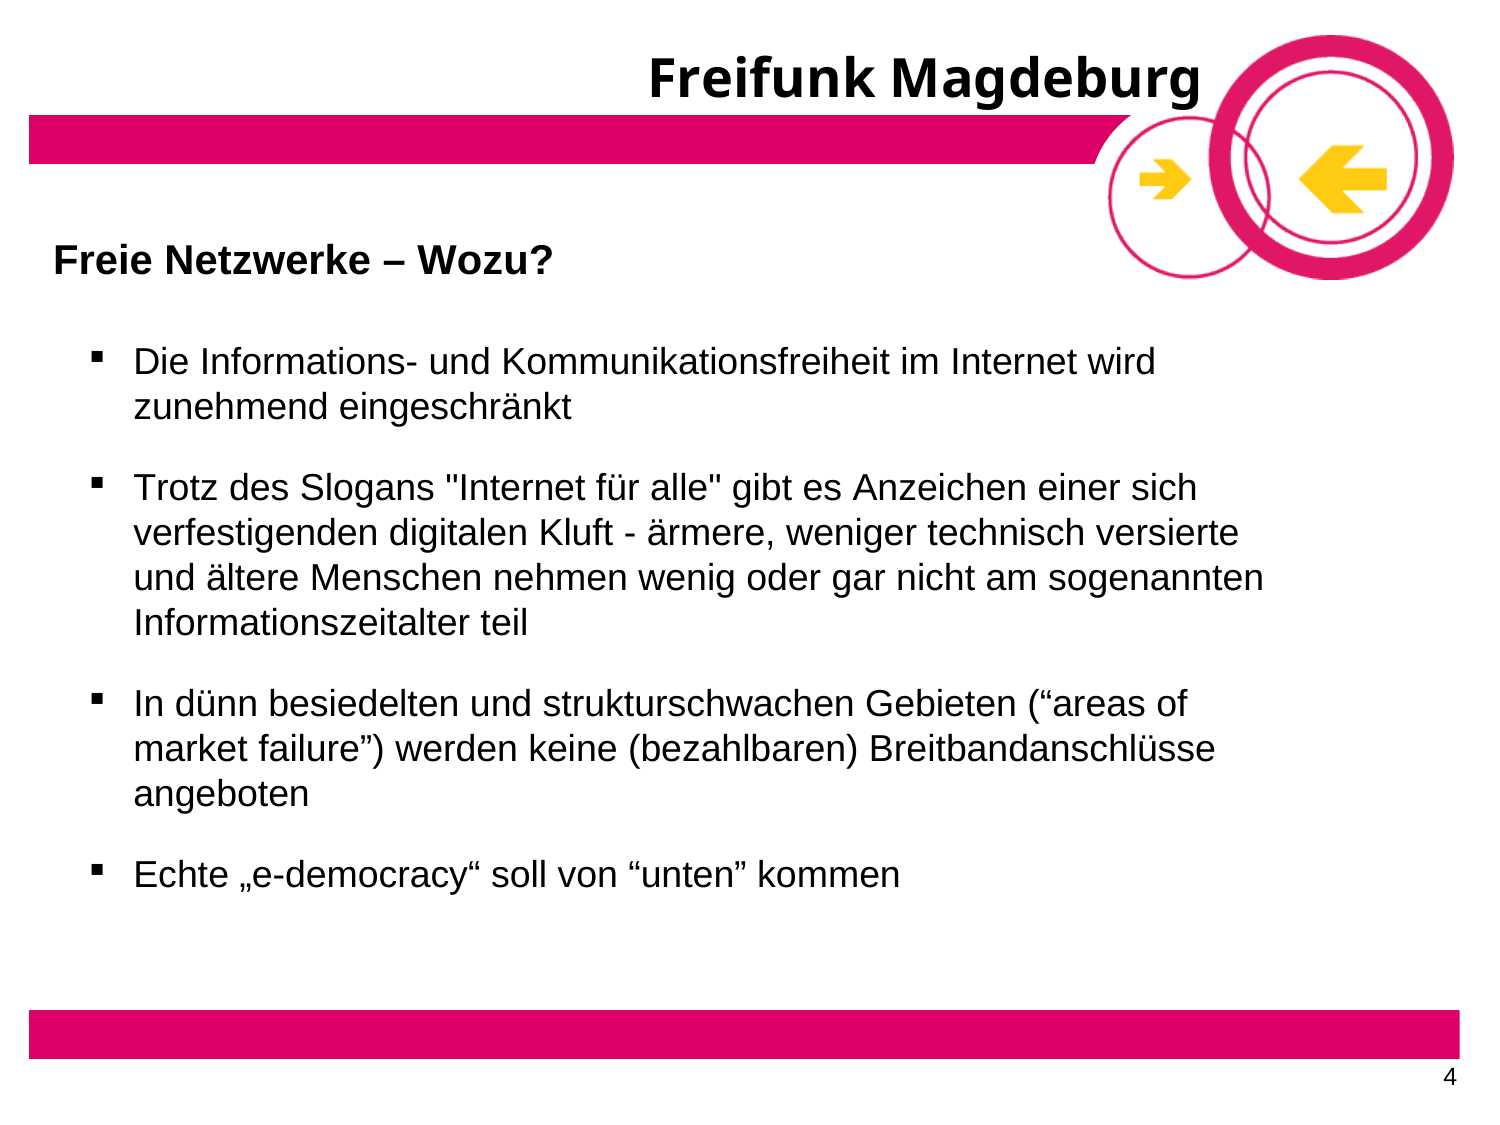

Freie Netzwerke – Wozu?
Die Informations- und Kommunikationsfreiheit im Internet wird zunehmend eingeschränkt
Trotz des Slogans "Internet für alle" gibt es Anzeichen einer sich verfestigenden digitalen Kluft - ärmere, weniger technisch versierte und ältere Menschen nehmen wenig oder gar nicht am sogenannten Informationszeitalter teil
In dünn besiedelten und strukturschwachen Gebieten (“areas of market failure”) werden keine (bezahlbaren) Breitbandanschlüsse angeboten
Echte „e-democracy“ soll von “unten” kommen
4